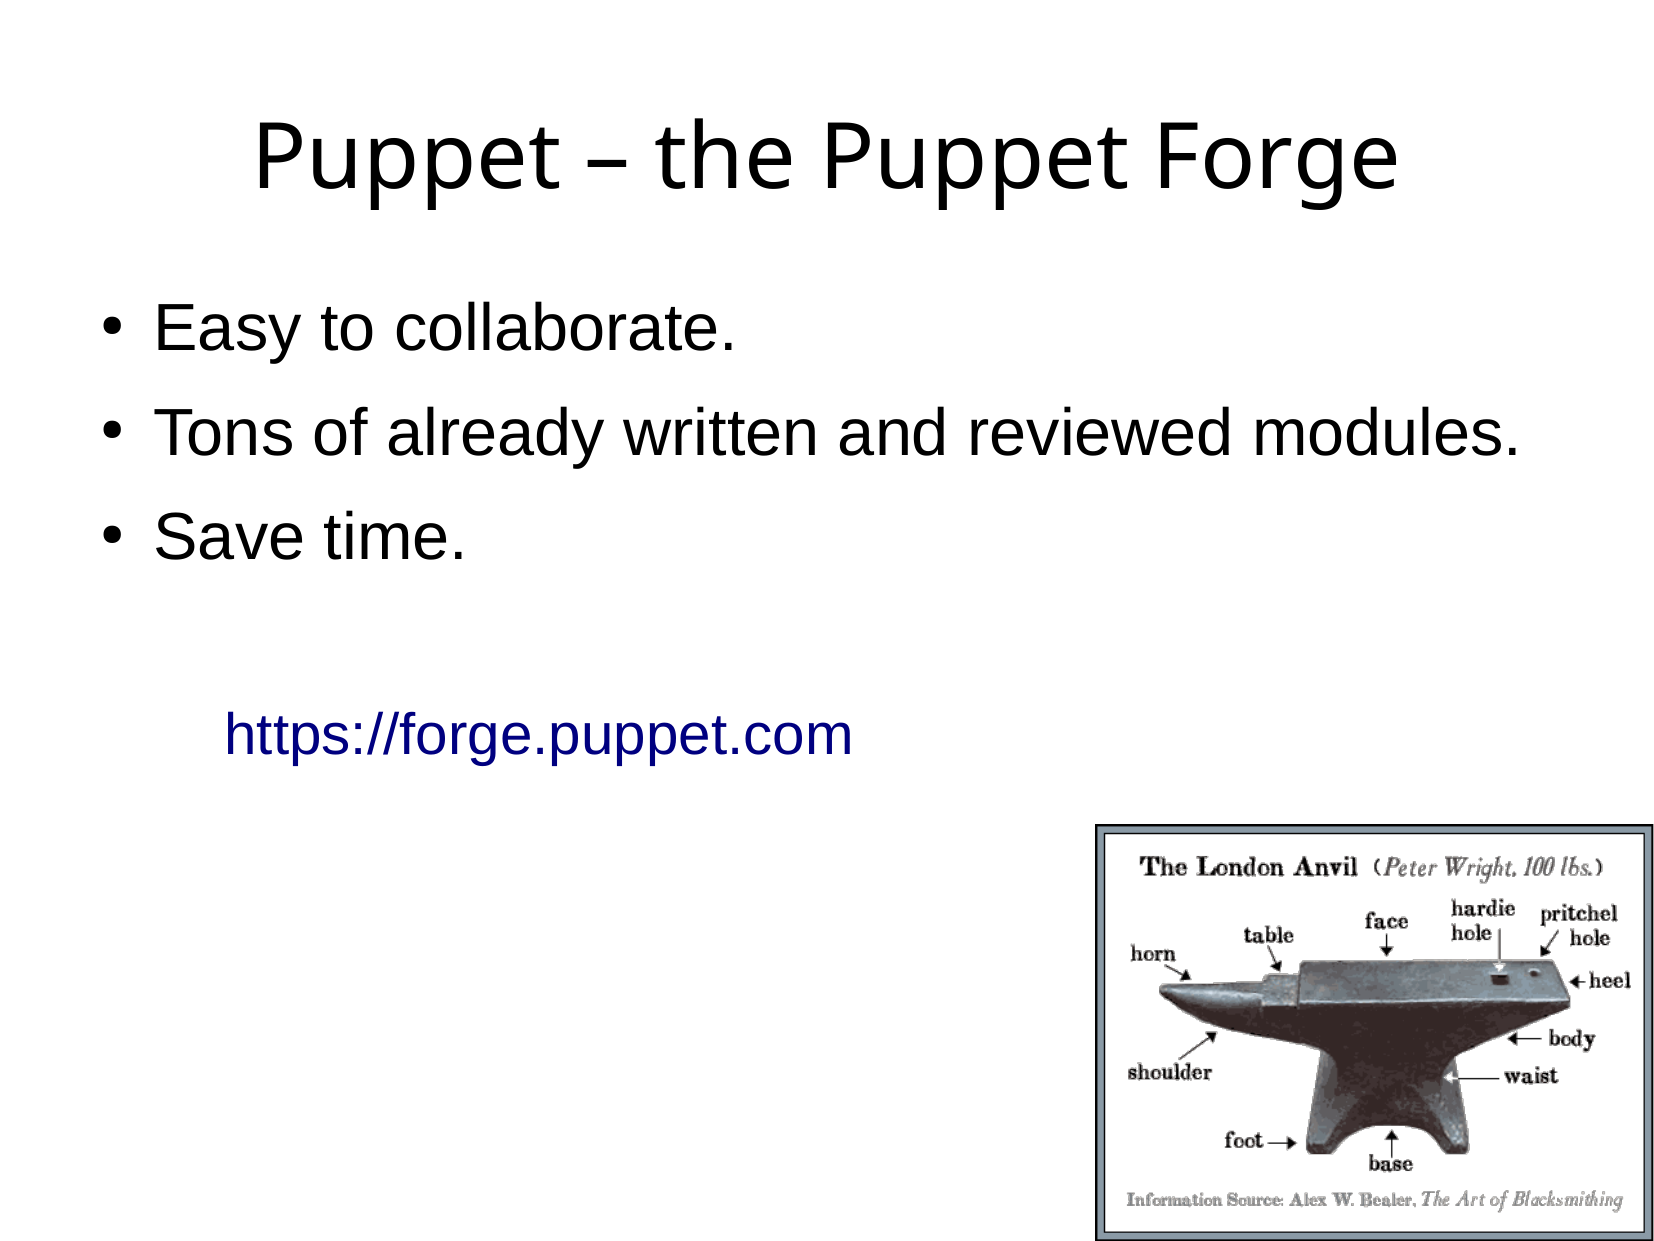

# Puppet – the Puppet Forge
Easy to collaborate.
Tons of already written and reviewed modules.
Save time.
https://forge.puppet.com